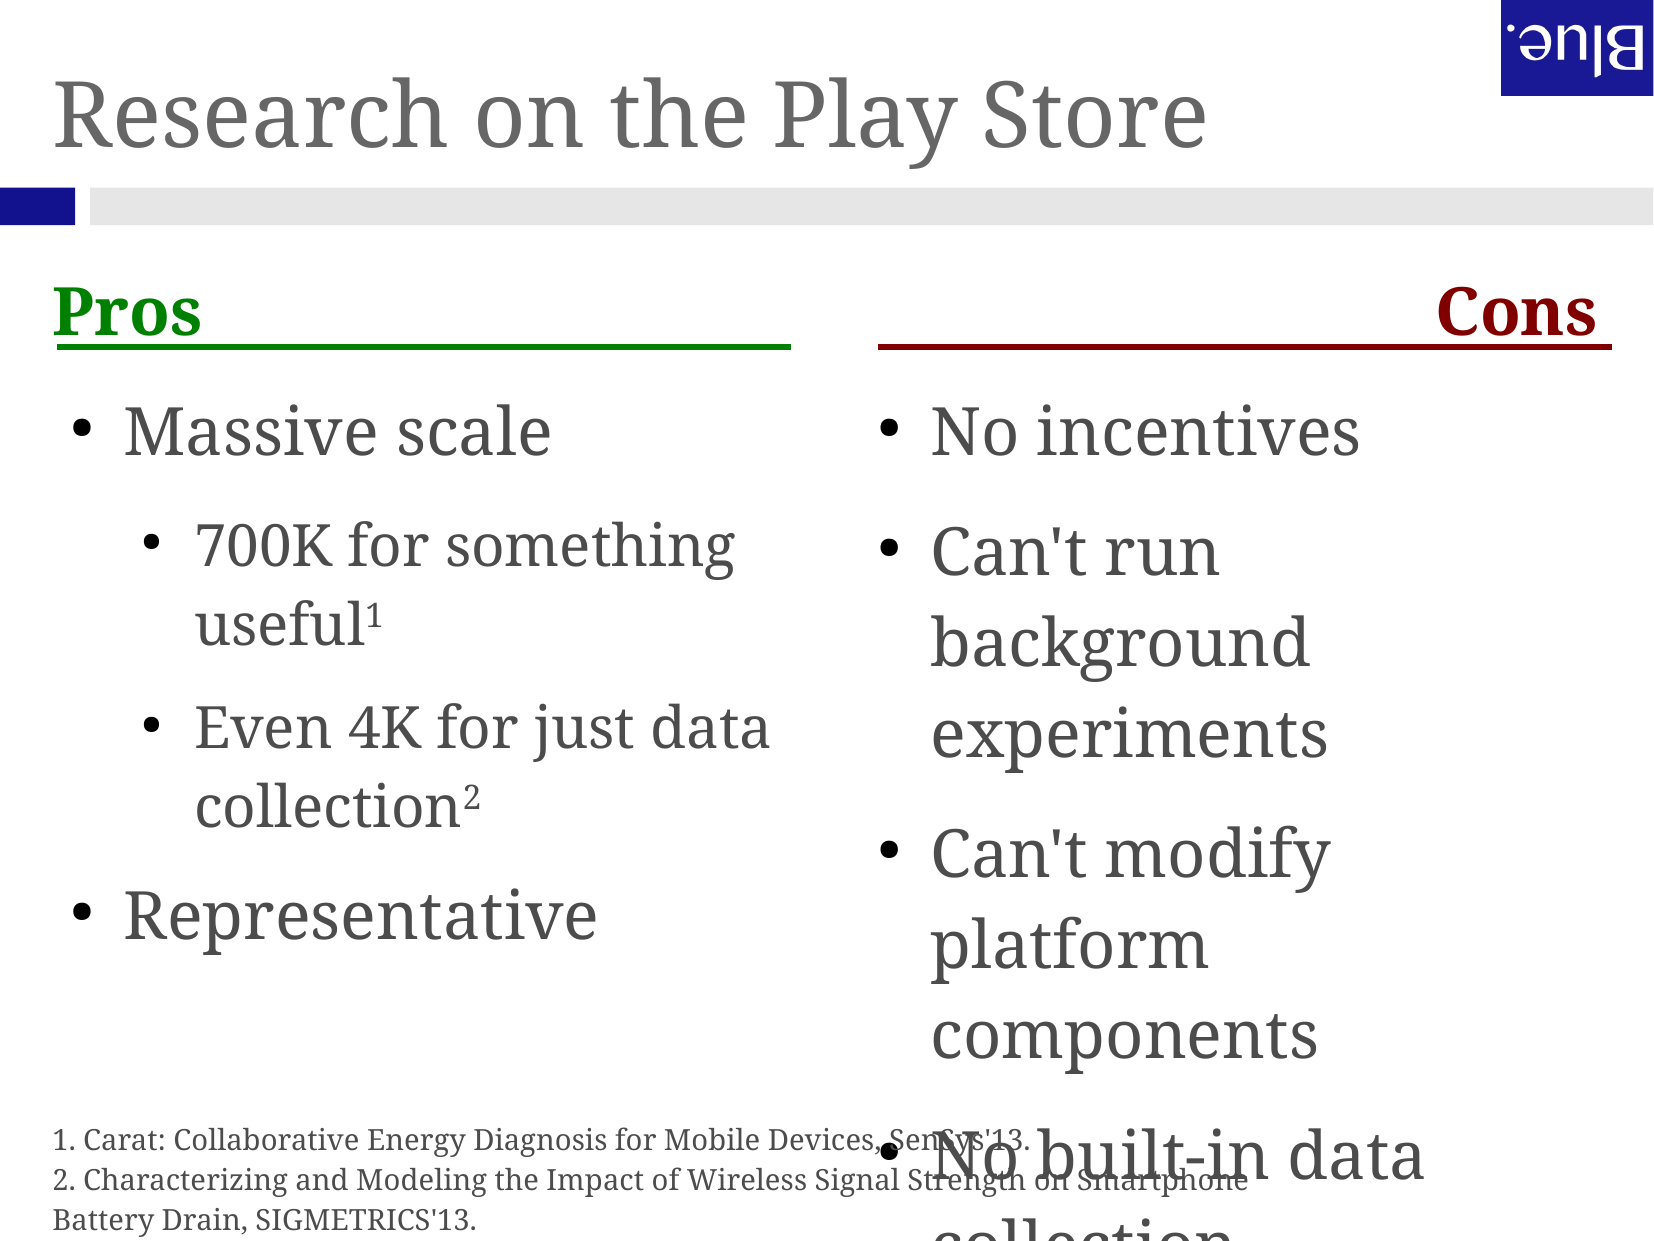

# Research on the Play Store
Pros
Massive scale
700K for something useful1
Even 4K for just data collection2
Representative
Cons
No incentives
Can't run background experiments
Can't modify platform components
No built-in data collection
1. Carat: Collaborative Energy Diagnosis for Mobile Devices, SenSys'13.
2. Characterizing and Modeling the Impact of Wireless Signal Strength on Smartphone Battery Drain, SIGMETRICS'13.